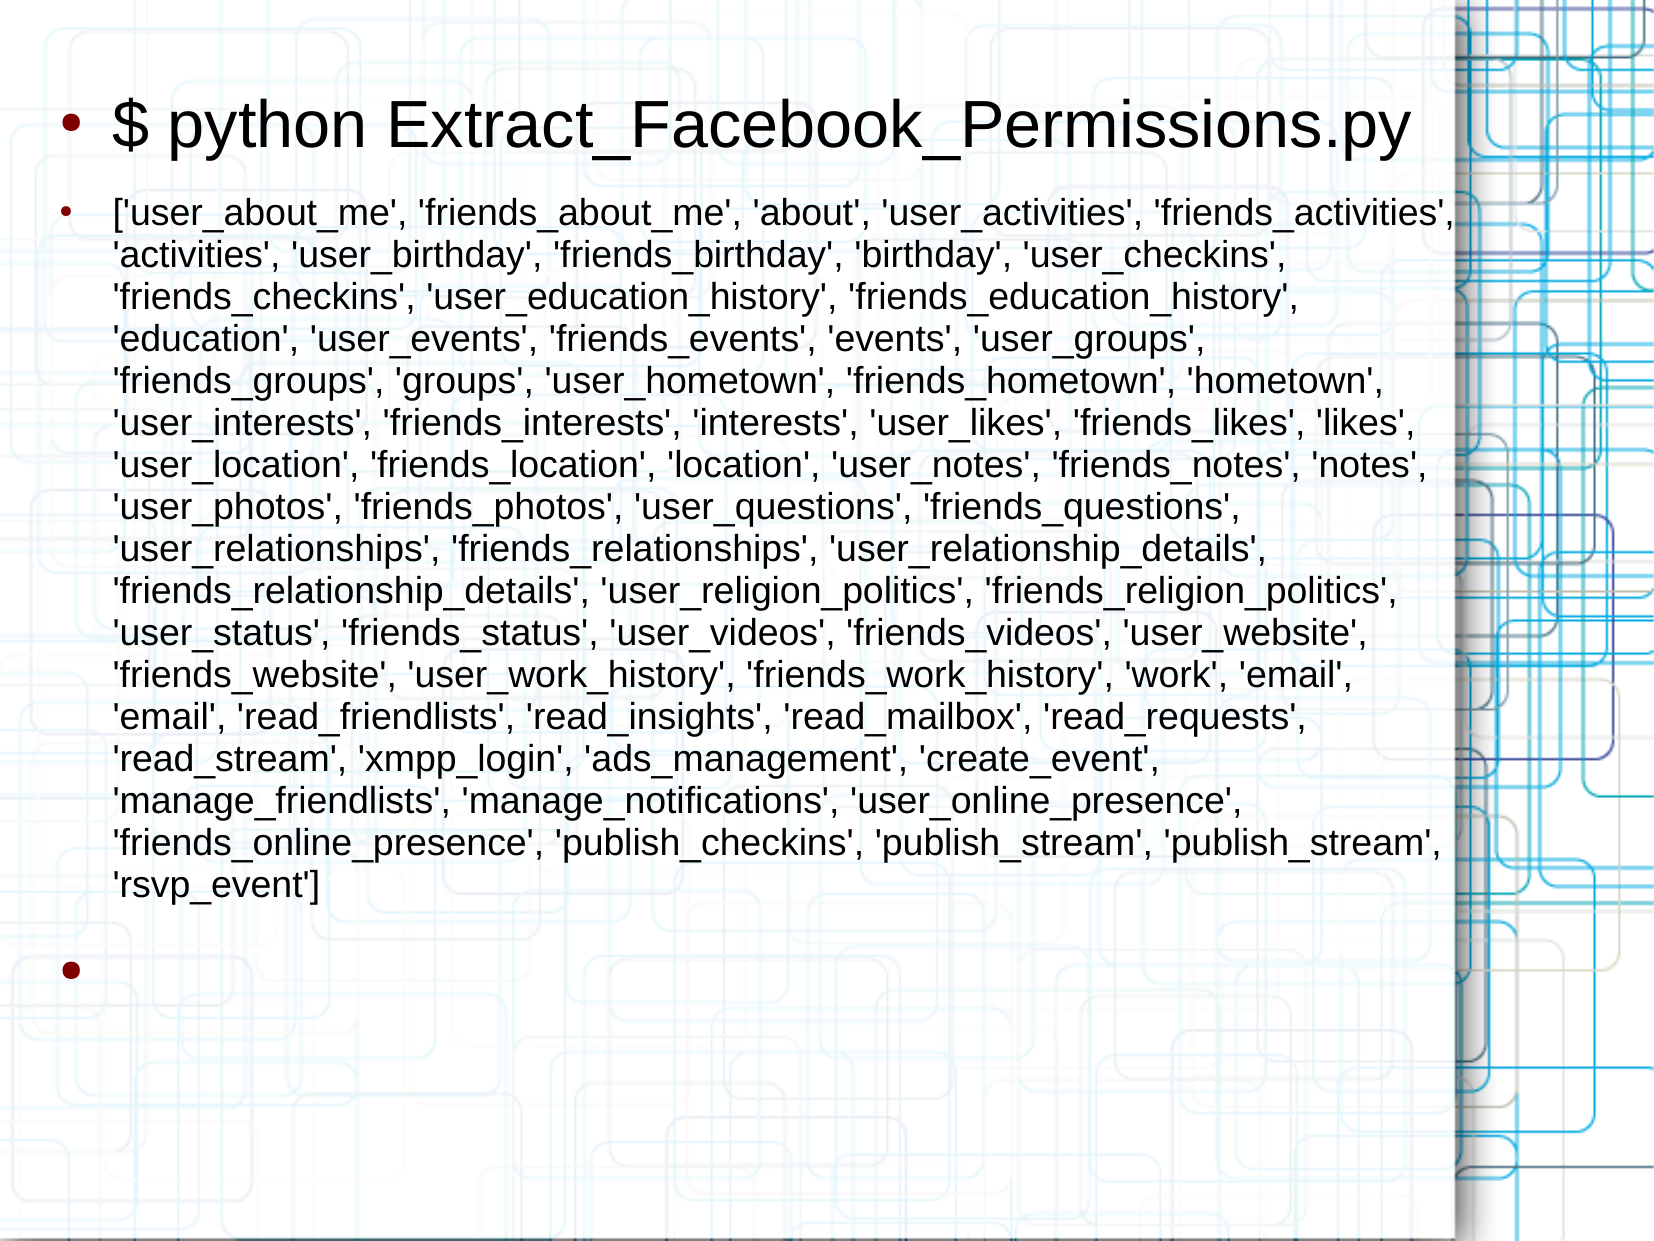

# $ python Extract_Facebook_Permissions.py
['user_about_me', 'friends_about_me', 'about', 'user_activities', 'friends_activities', 'activities', 'user_birthday', 'friends_birthday', 'birthday', 'user_checkins', 'friends_checkins', 'user_education_history', 'friends_education_history', 'education', 'user_events', 'friends_events', 'events', 'user_groups', 'friends_groups', 'groups', 'user_hometown', 'friends_hometown', 'hometown', 'user_interests', 'friends_interests', 'interests', 'user_likes', 'friends_likes', 'likes', 'user_location', 'friends_location', 'location', 'user_notes', 'friends_notes', 'notes', 'user_photos', 'friends_photos', 'user_questions', 'friends_questions', 'user_relationships', 'friends_relationships', 'user_relationship_details', 'friends_relationship_details', 'user_religion_politics', 'friends_religion_politics', 'user_status', 'friends_status', 'user_videos', 'friends_videos', 'user_website', 'friends_website', 'user_work_history', 'friends_work_history', 'work', 'email', 'email', 'read_friendlists', 'read_insights', 'read_mailbox', 'read_requests', 'read_stream', 'xmpp_login', 'ads_management', 'create_event', 'manage_friendlists', 'manage_notifications', 'user_online_presence', 'friends_online_presence', 'publish_checkins', 'publish_stream', 'publish_stream', 'rsvp_event']